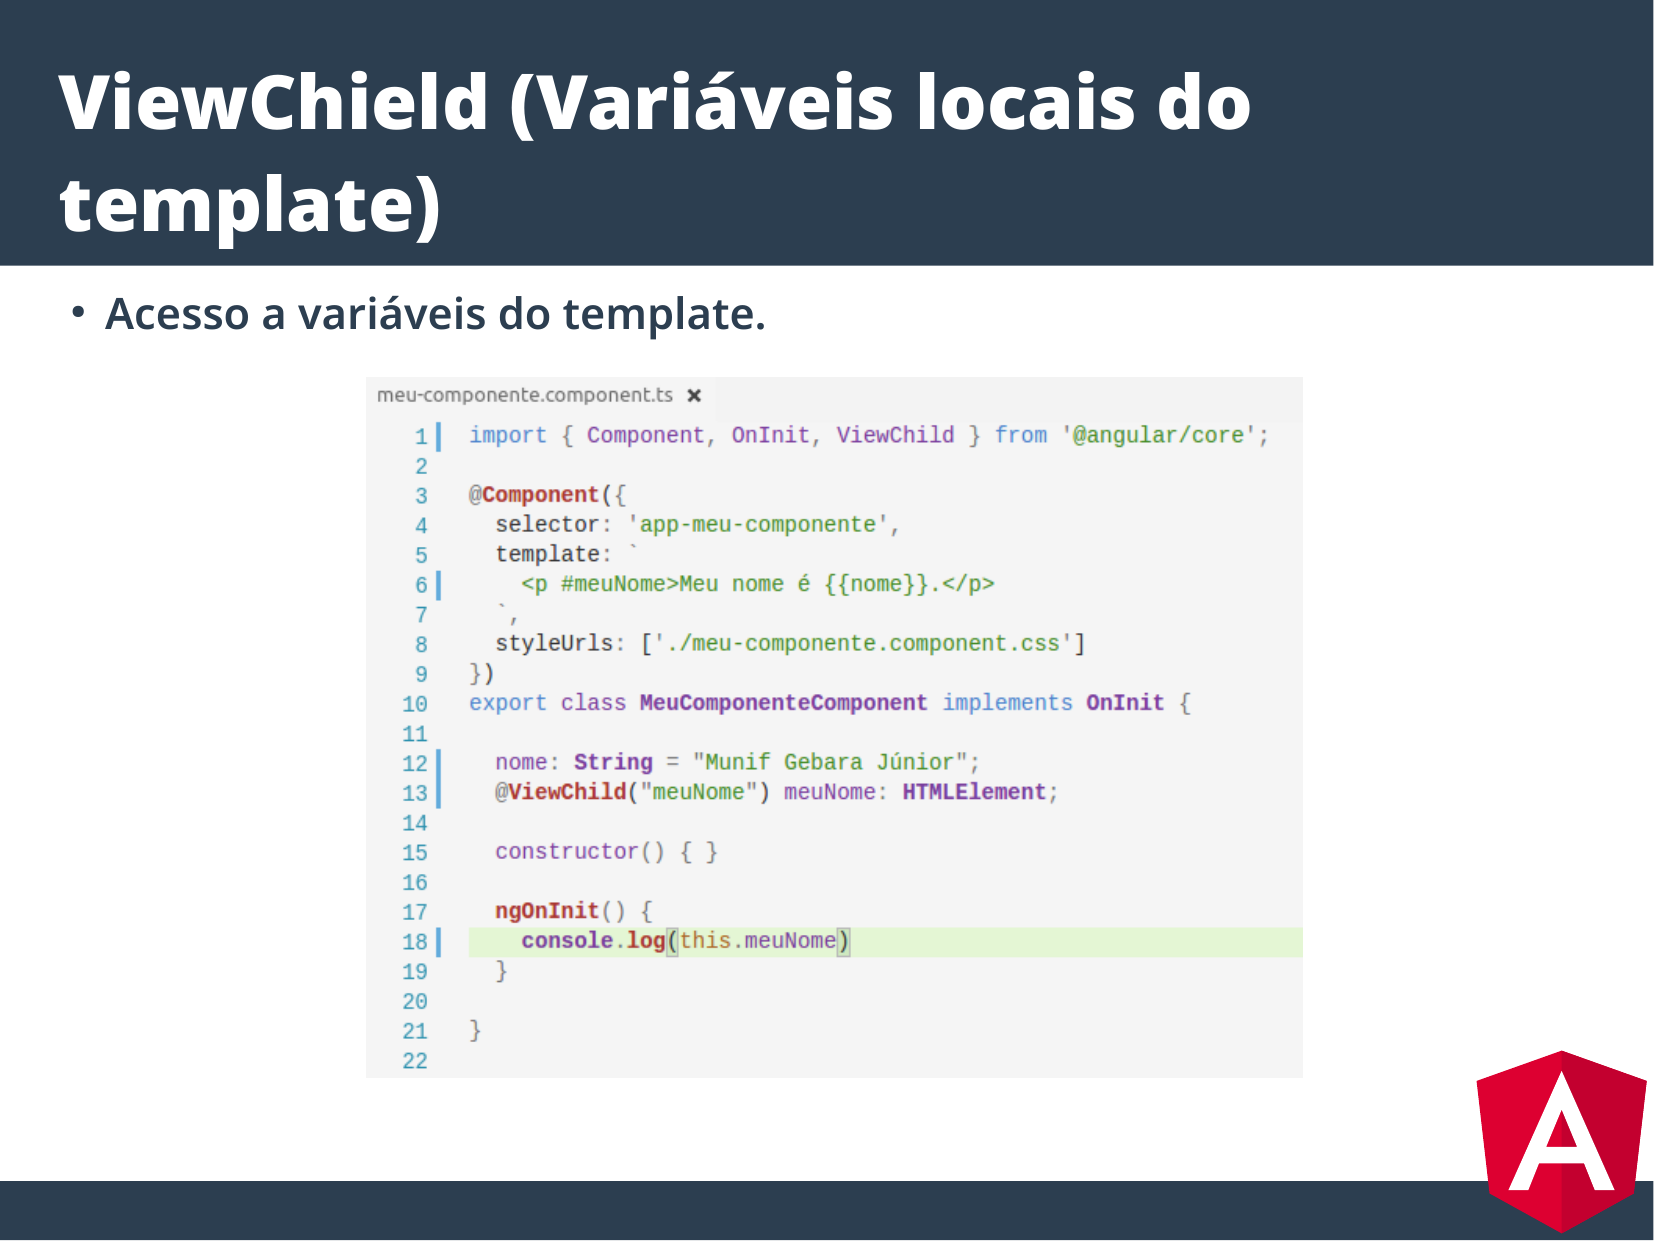

# ViewChield (Variáveis locais do template)
Acesso a variáveis do template.